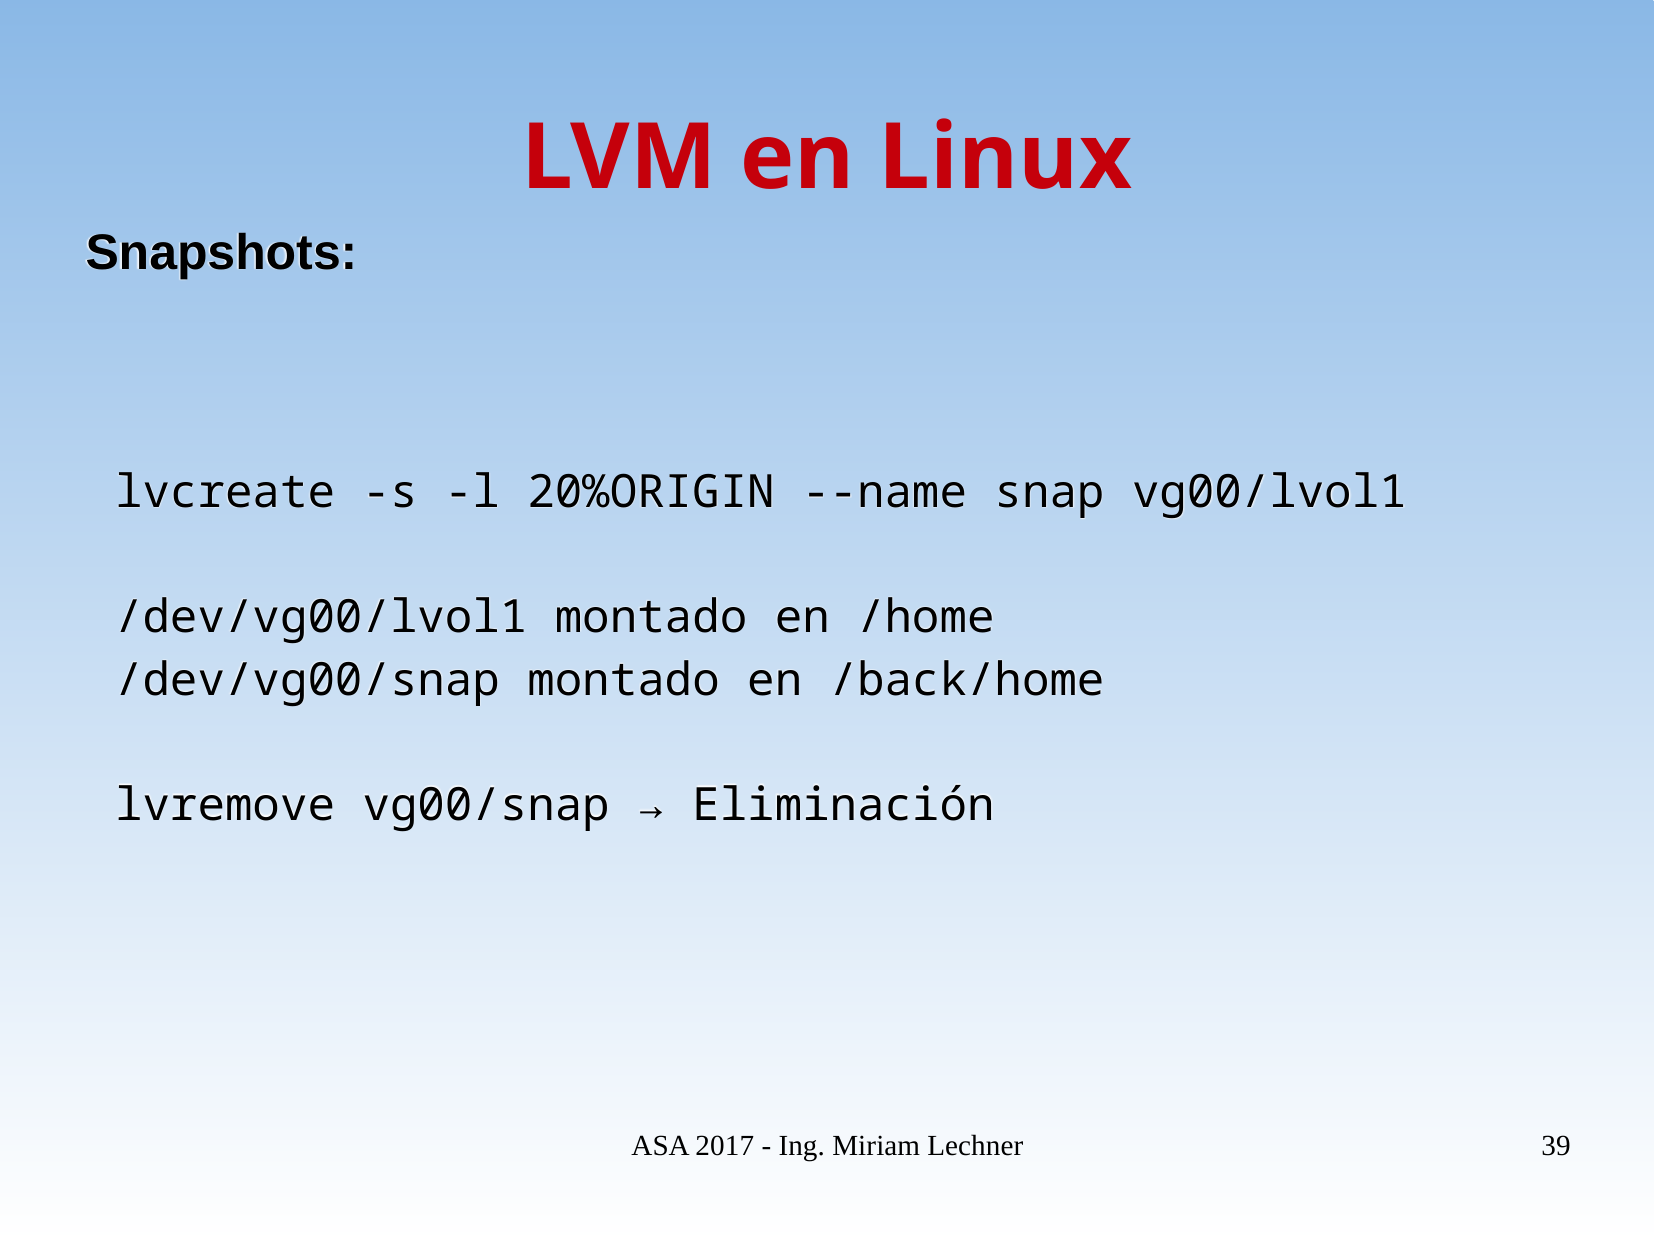

# LVM en Linux
Snapshots:
lvcreate -s -l 20%ORIGIN --name snap vg00/lvol1
/dev/vg00/lvol1 montado en /home
/dev/vg00/snap montado en /back/home
lvremove vg00/snap → Eliminación
ASA 2017 - Ing. Miriam Lechner
39